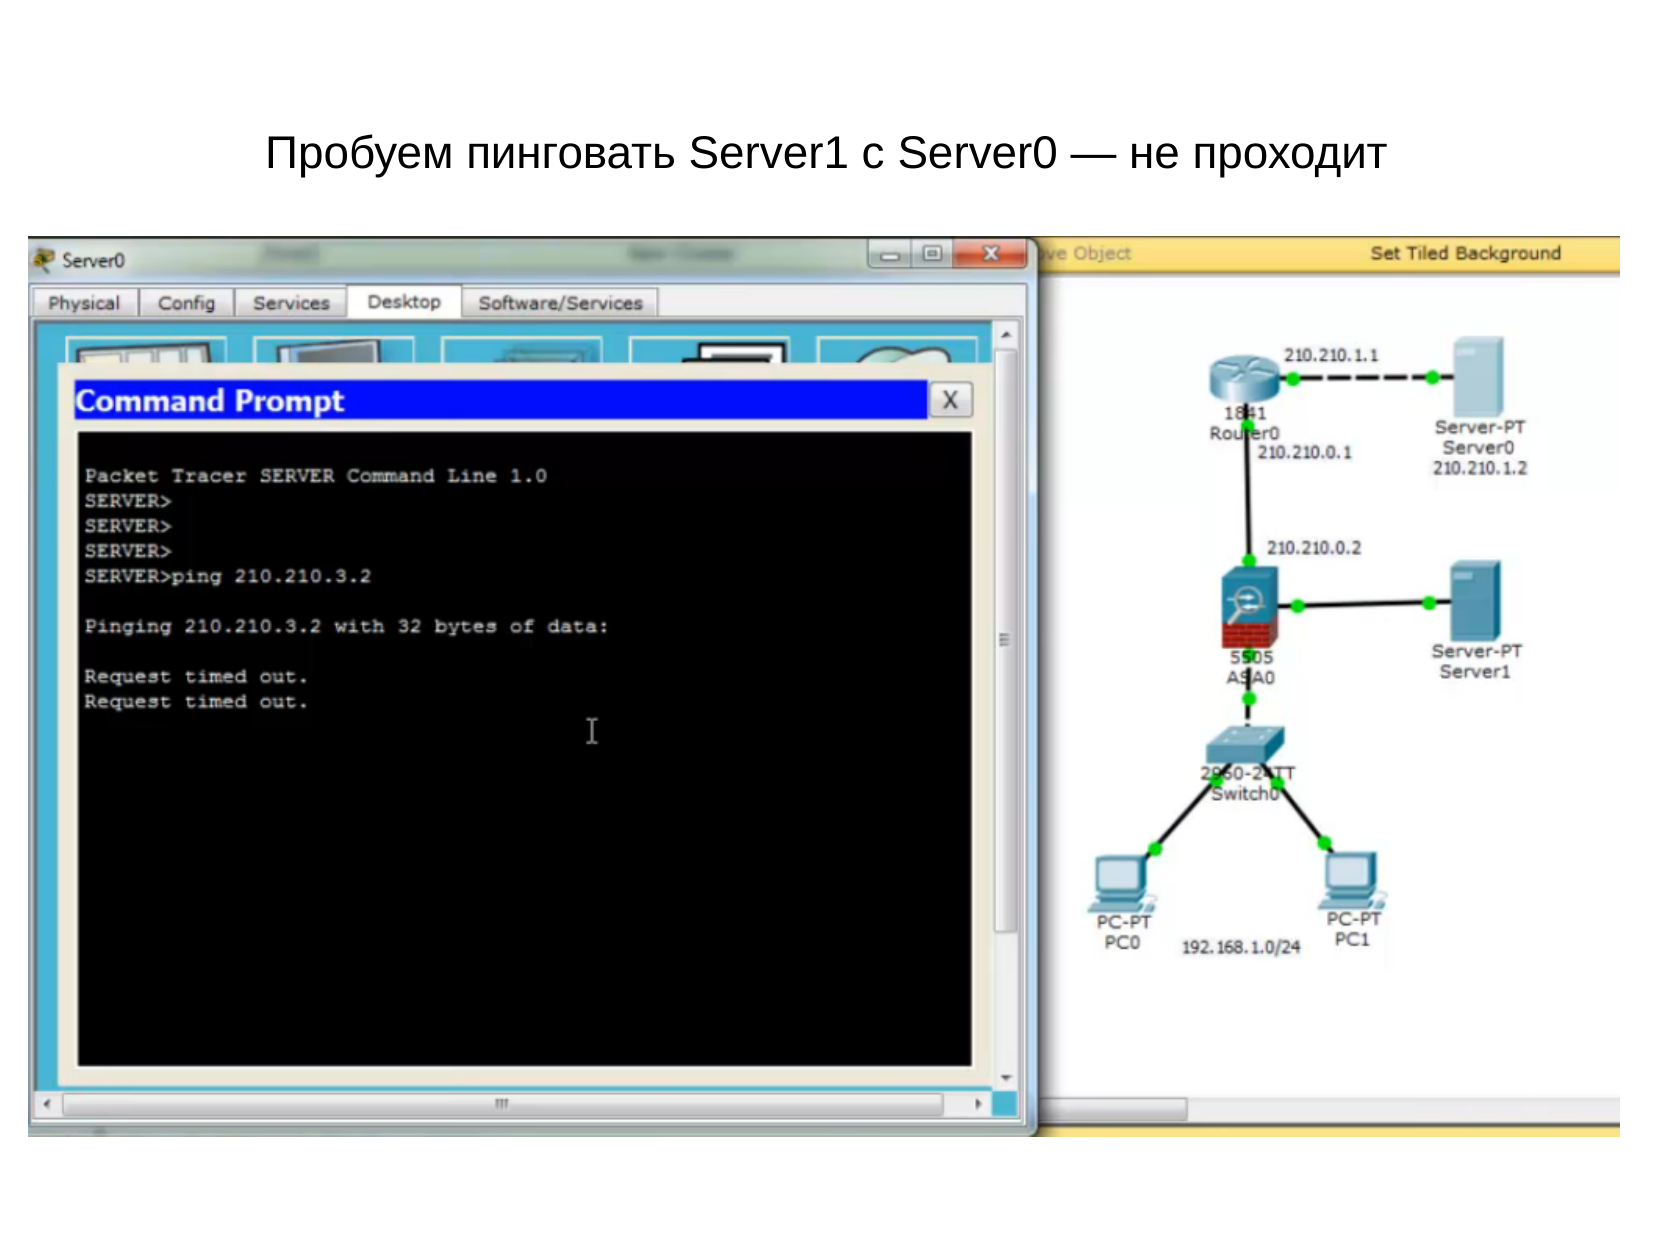

# Пробуем пинговать Server1 с Server0 — не проходит